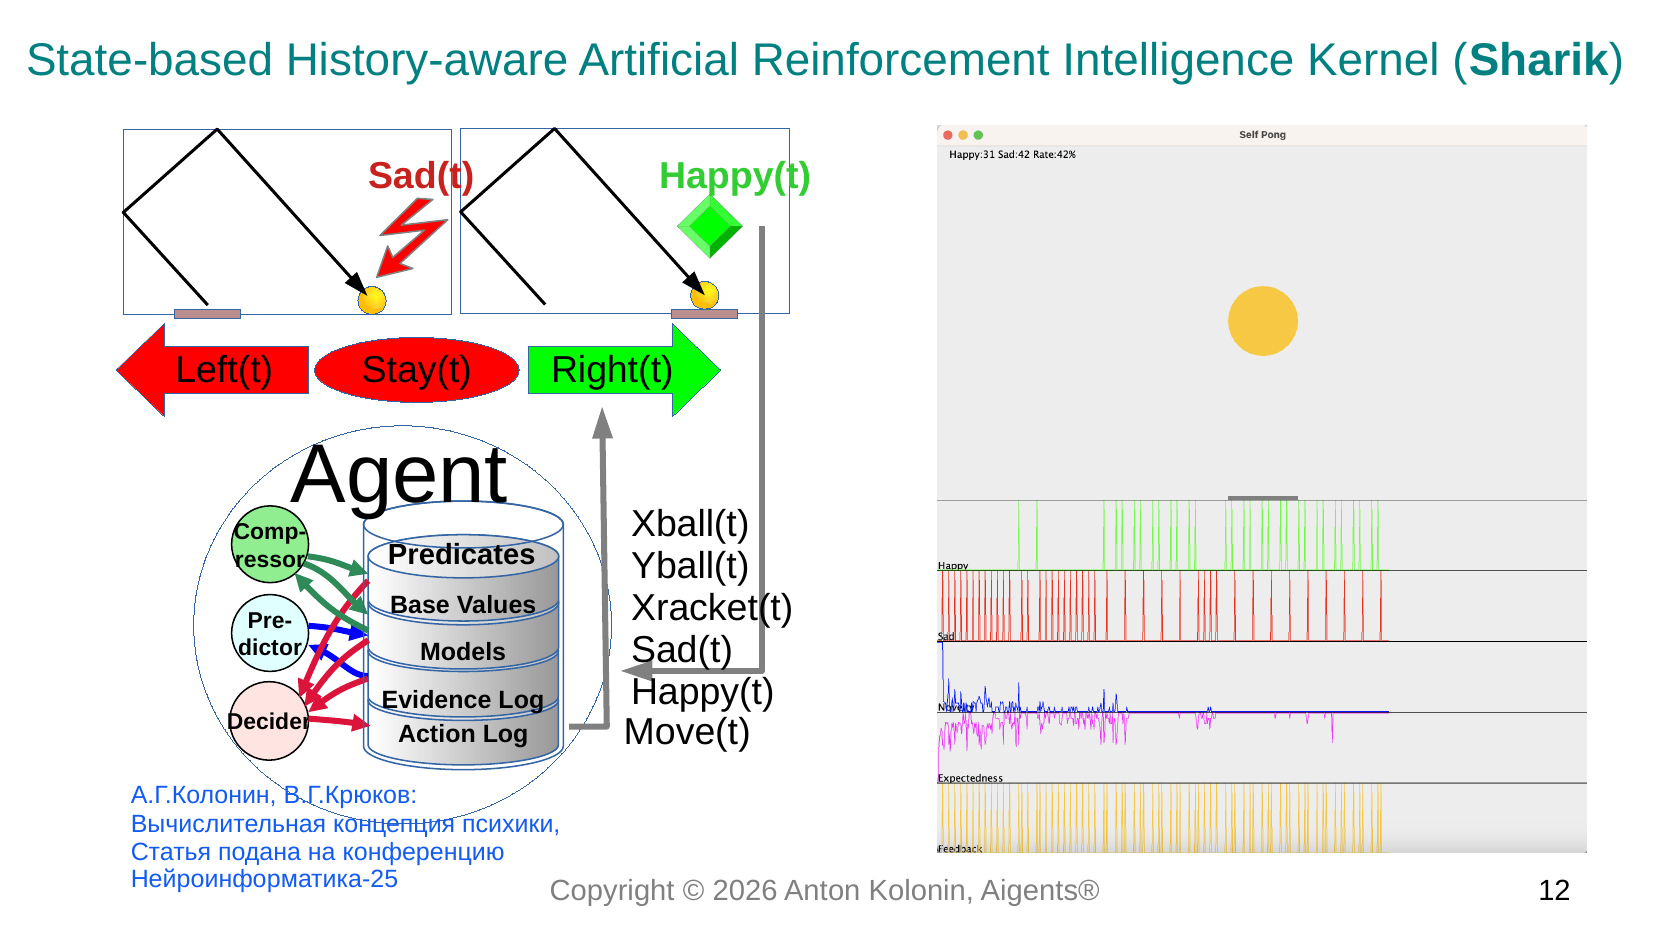

State-based History-aware Artificial Reinforcement Intelligence Kernel (Sharik)
Sad(t)
Happy(t)
Left(t)
Right(t)
Stay(t)
Agent
Xball(t)
Yball(t)
Xracket(t)
Sad(t)
Happy(t)
Comp-
ressor
Predicates
Base Values
Models
Evidence Log
Action Log
Pre-
dictor
Decider
Move(t)
А.Г.Колонин, В.Г.Крюков:
Вычислительная концепция психики,
Статья подана на конференцию
Нейроинформатика-25
Copyright © 2026 Anton Kolonin, Aigents®
12